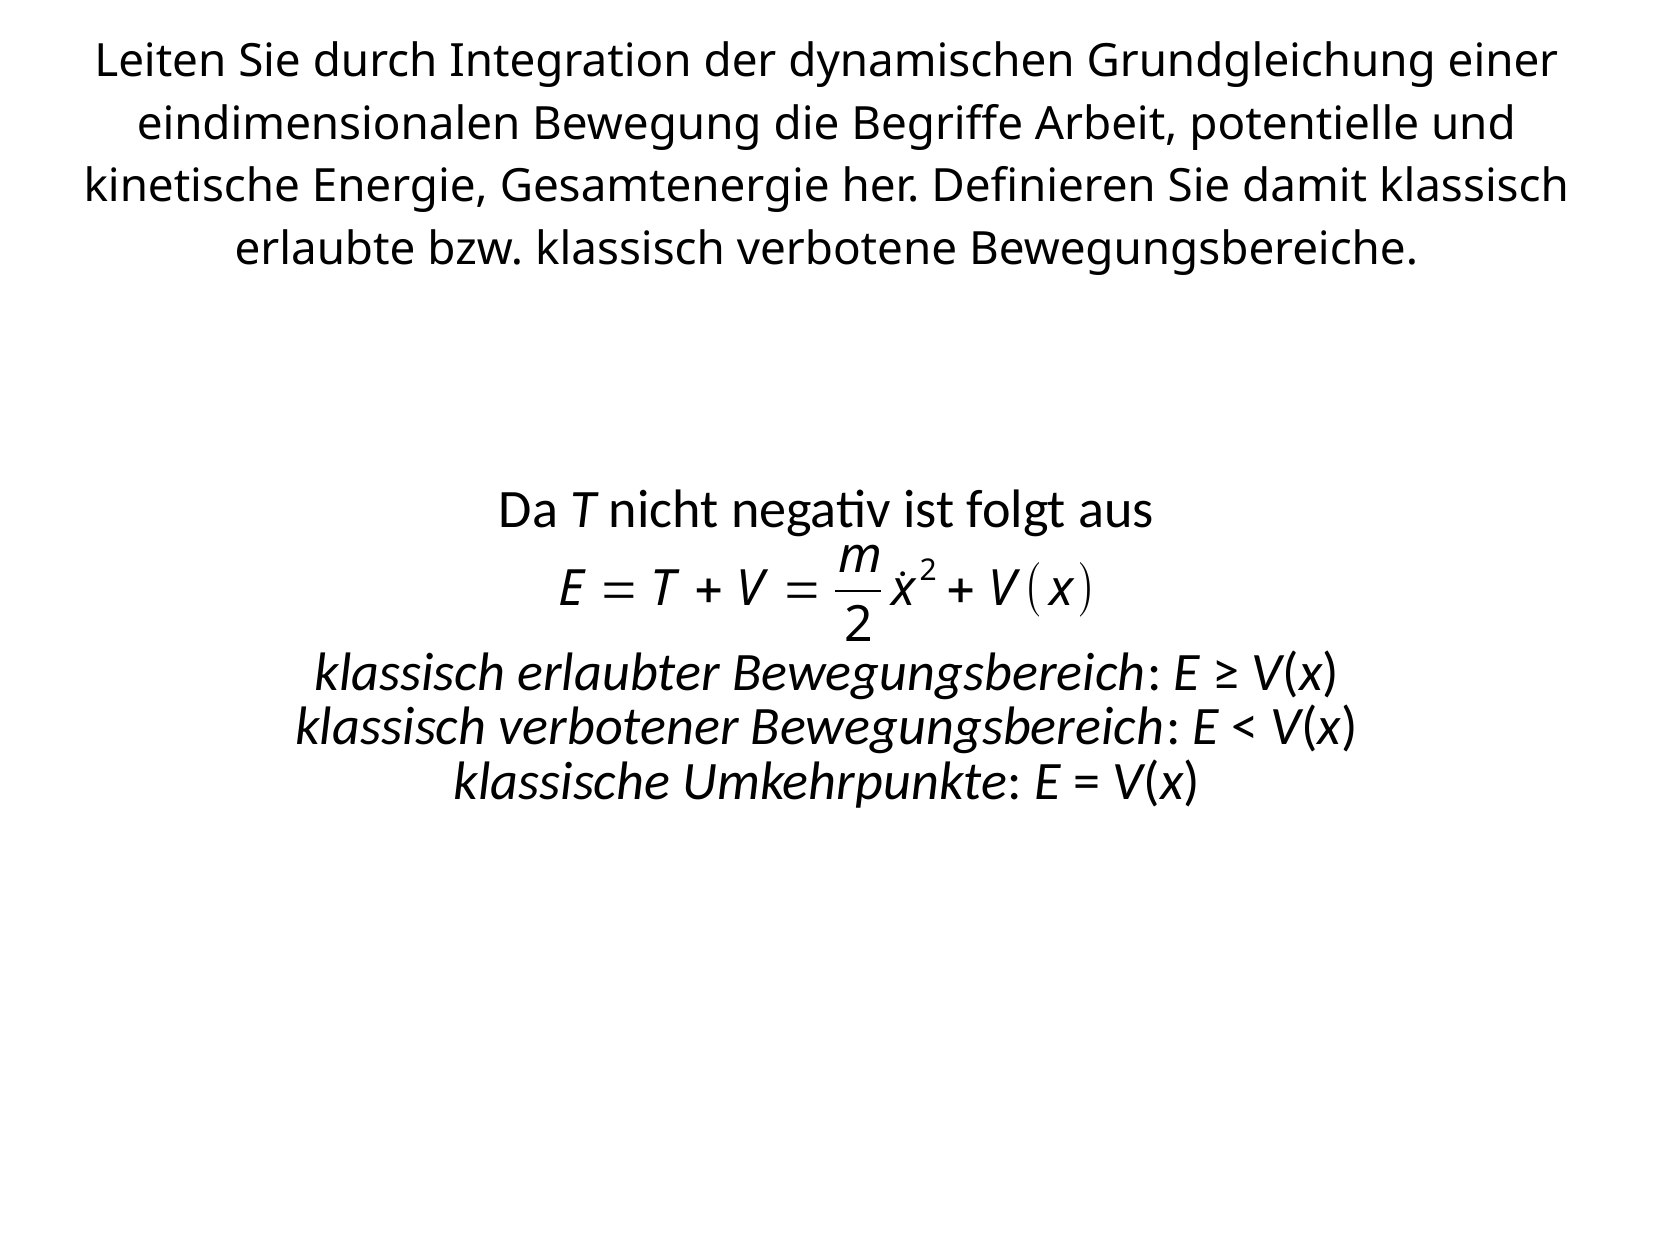

# Leiten Sie durch Integration der dynamischen Grundgleichung einer eindimensionalen Bewegung die Begriffe Arbeit, potentielle und kinetische Energie, Gesamtenergie her. Definieren Sie damit klassisch erlaubte bzw. klassisch verbotene Bewegungsbereiche.
Da T nicht negativ ist folgt aus
klassisch erlaubter Bewegungsbereich: E ≥ V(x)
klassisch verbotener Bewegungsbereich: E < V(x)
klassische Umkehrpunkte: E = V(x)